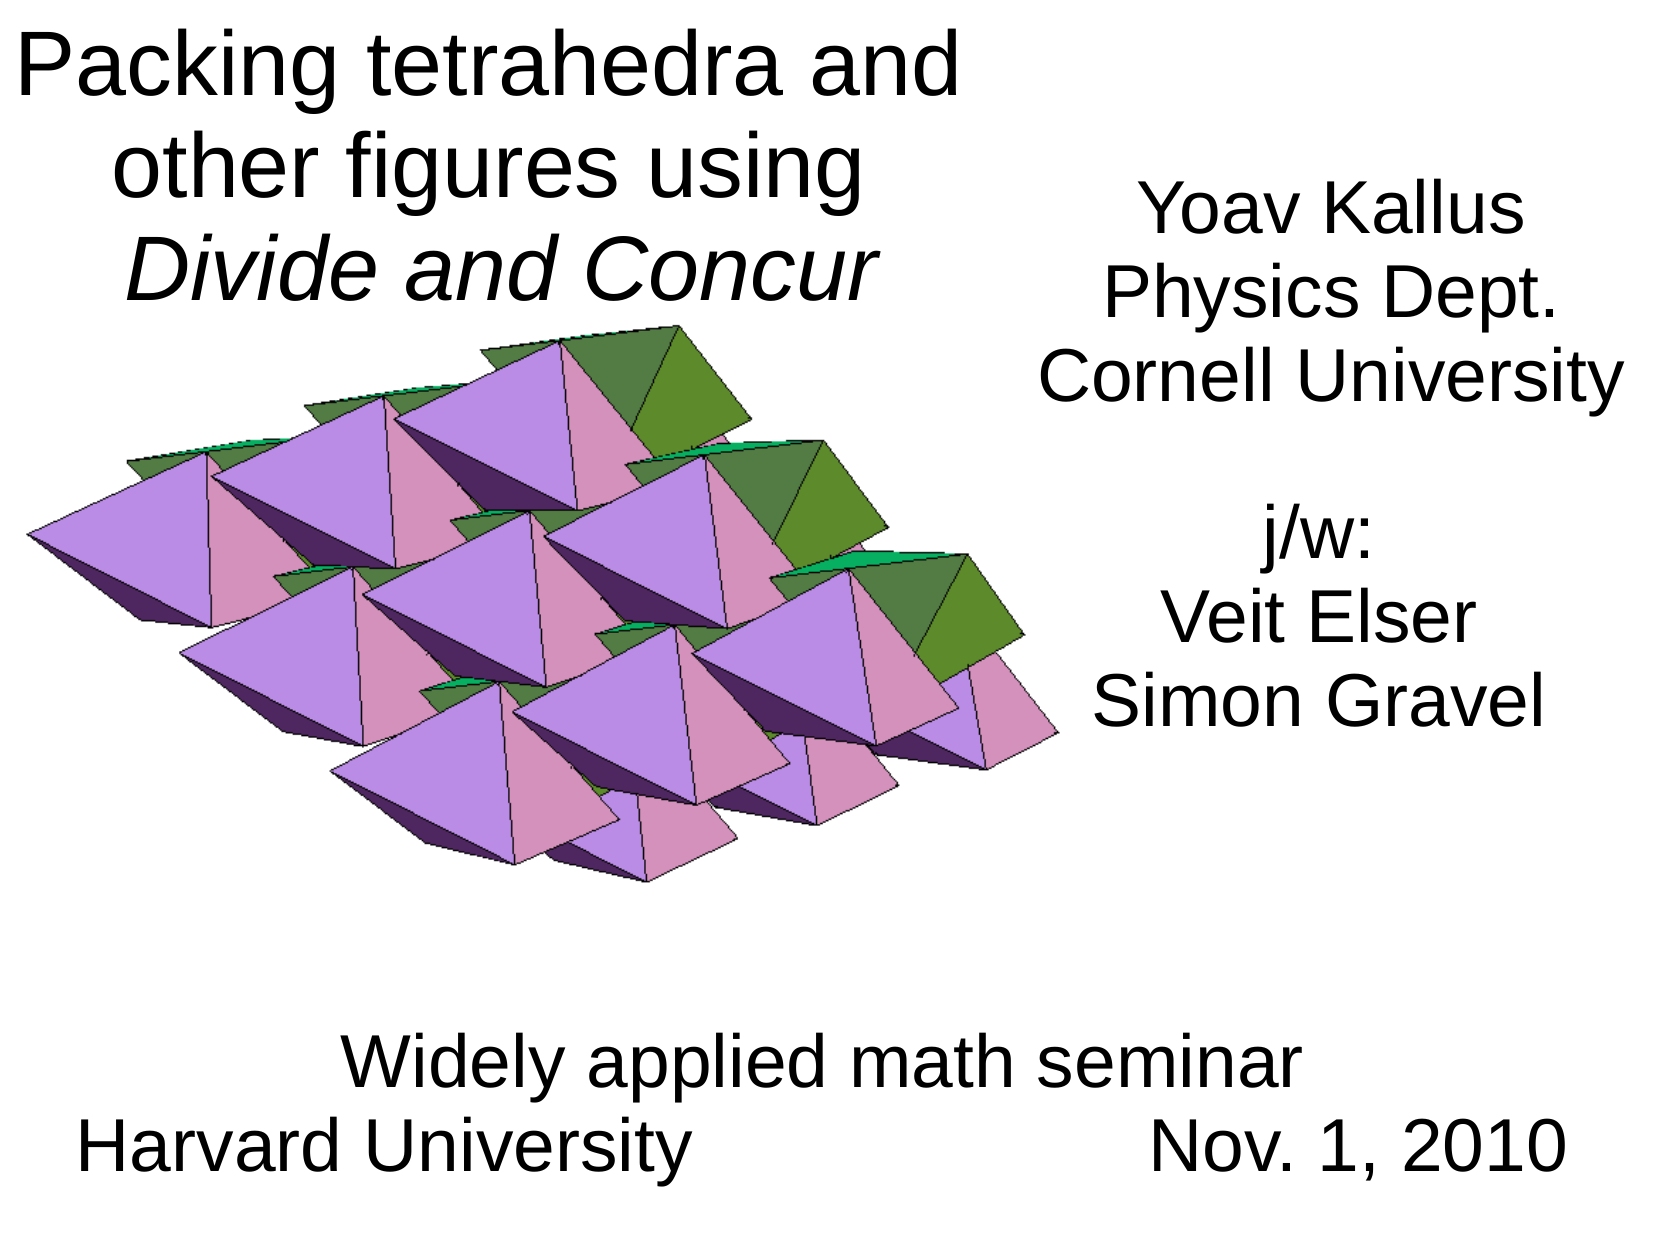

Packing tetrahedra and
other figures using
 Divide and Concur
Yoav Kallus
Physics Dept.
Cornell University
j/w:
Veit Elser
Simon Gravel
Widely applied math seminar
Harvard University Nov. 1, 2010